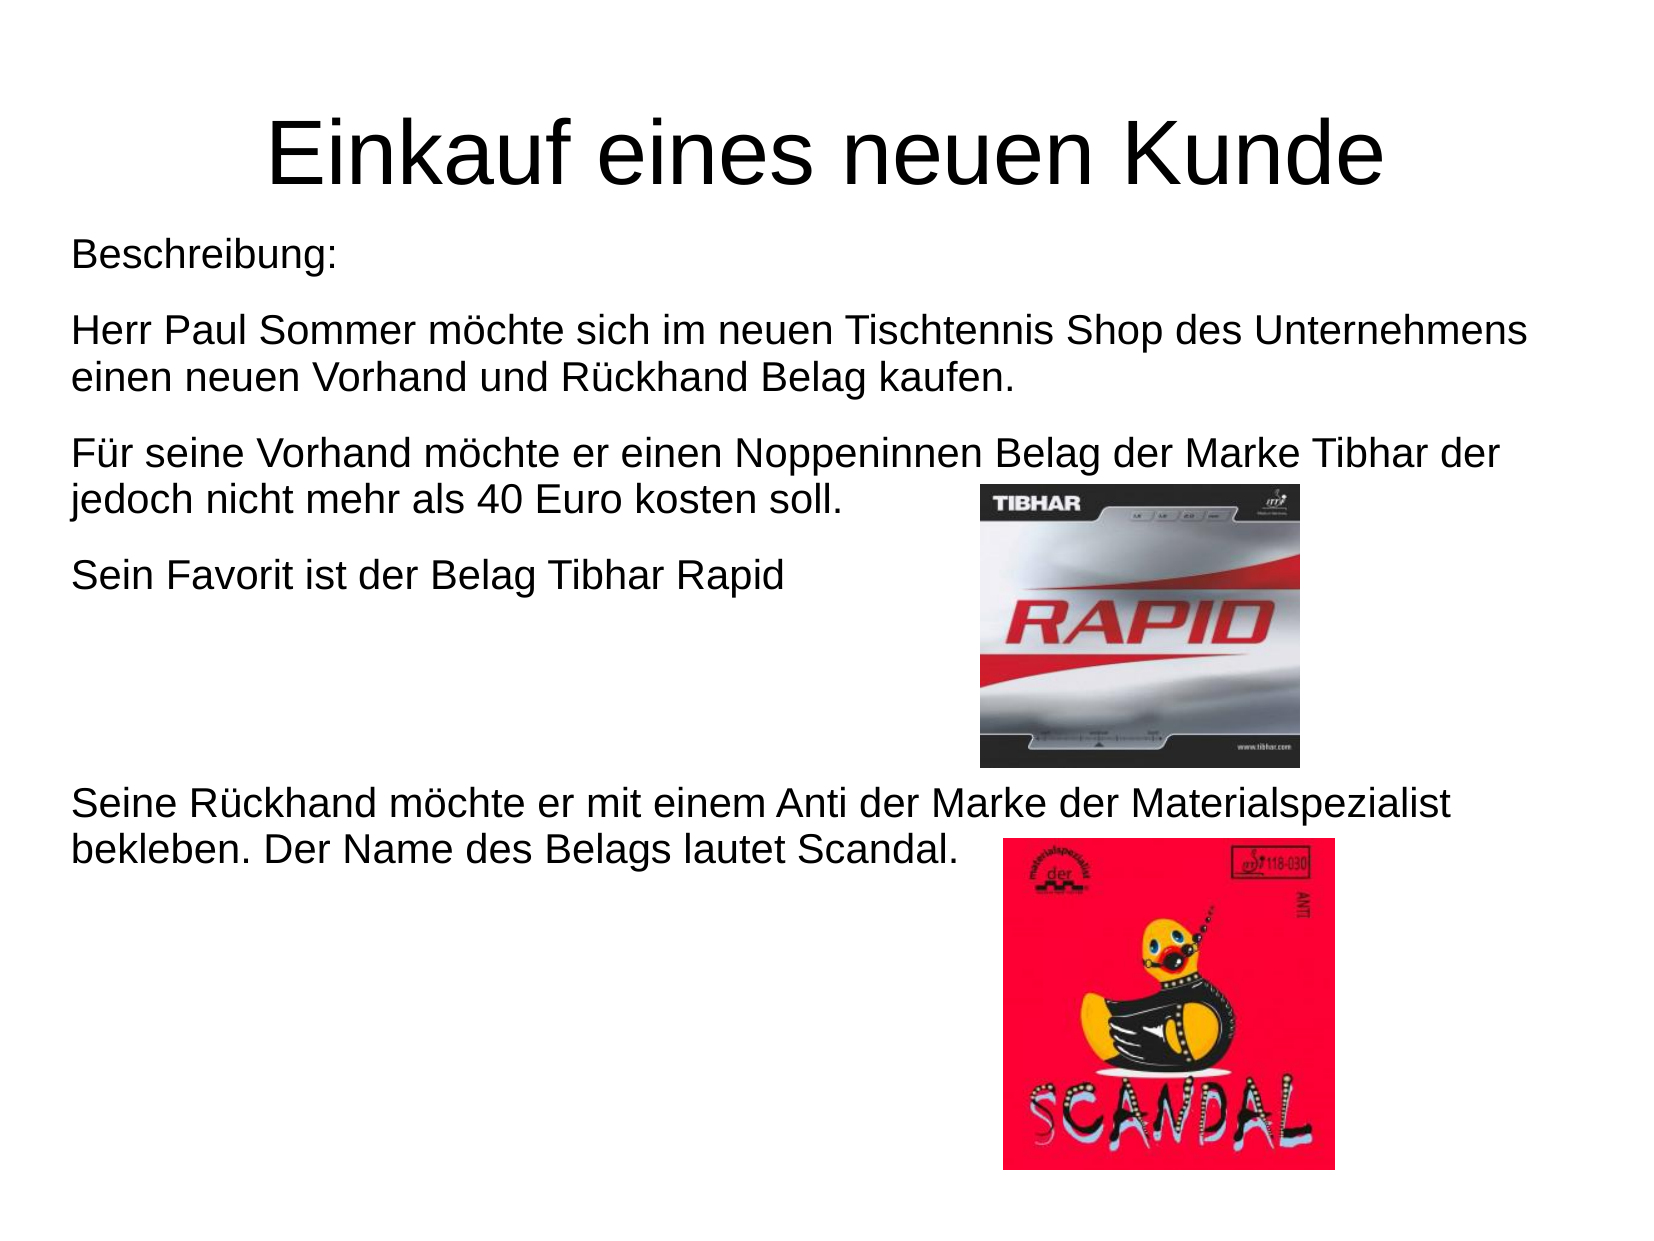

# Einkauf eines neuen Kunde
Beschreibung:
Herr Paul Sommer möchte sich im neuen Tischtennis Shop des Unternehmens einen neuen Vorhand und Rückhand Belag kaufen.
Für seine Vorhand möchte er einen Noppeninnen Belag der Marke Tibhar der jedoch nicht mehr als 40 Euro kosten soll.
Sein Favorit ist der Belag Tibhar Rapid
Seine Rückhand möchte er mit einem Anti der Marke der Materialspezialist bekleben. Der Name des Belags lautet Scandal.